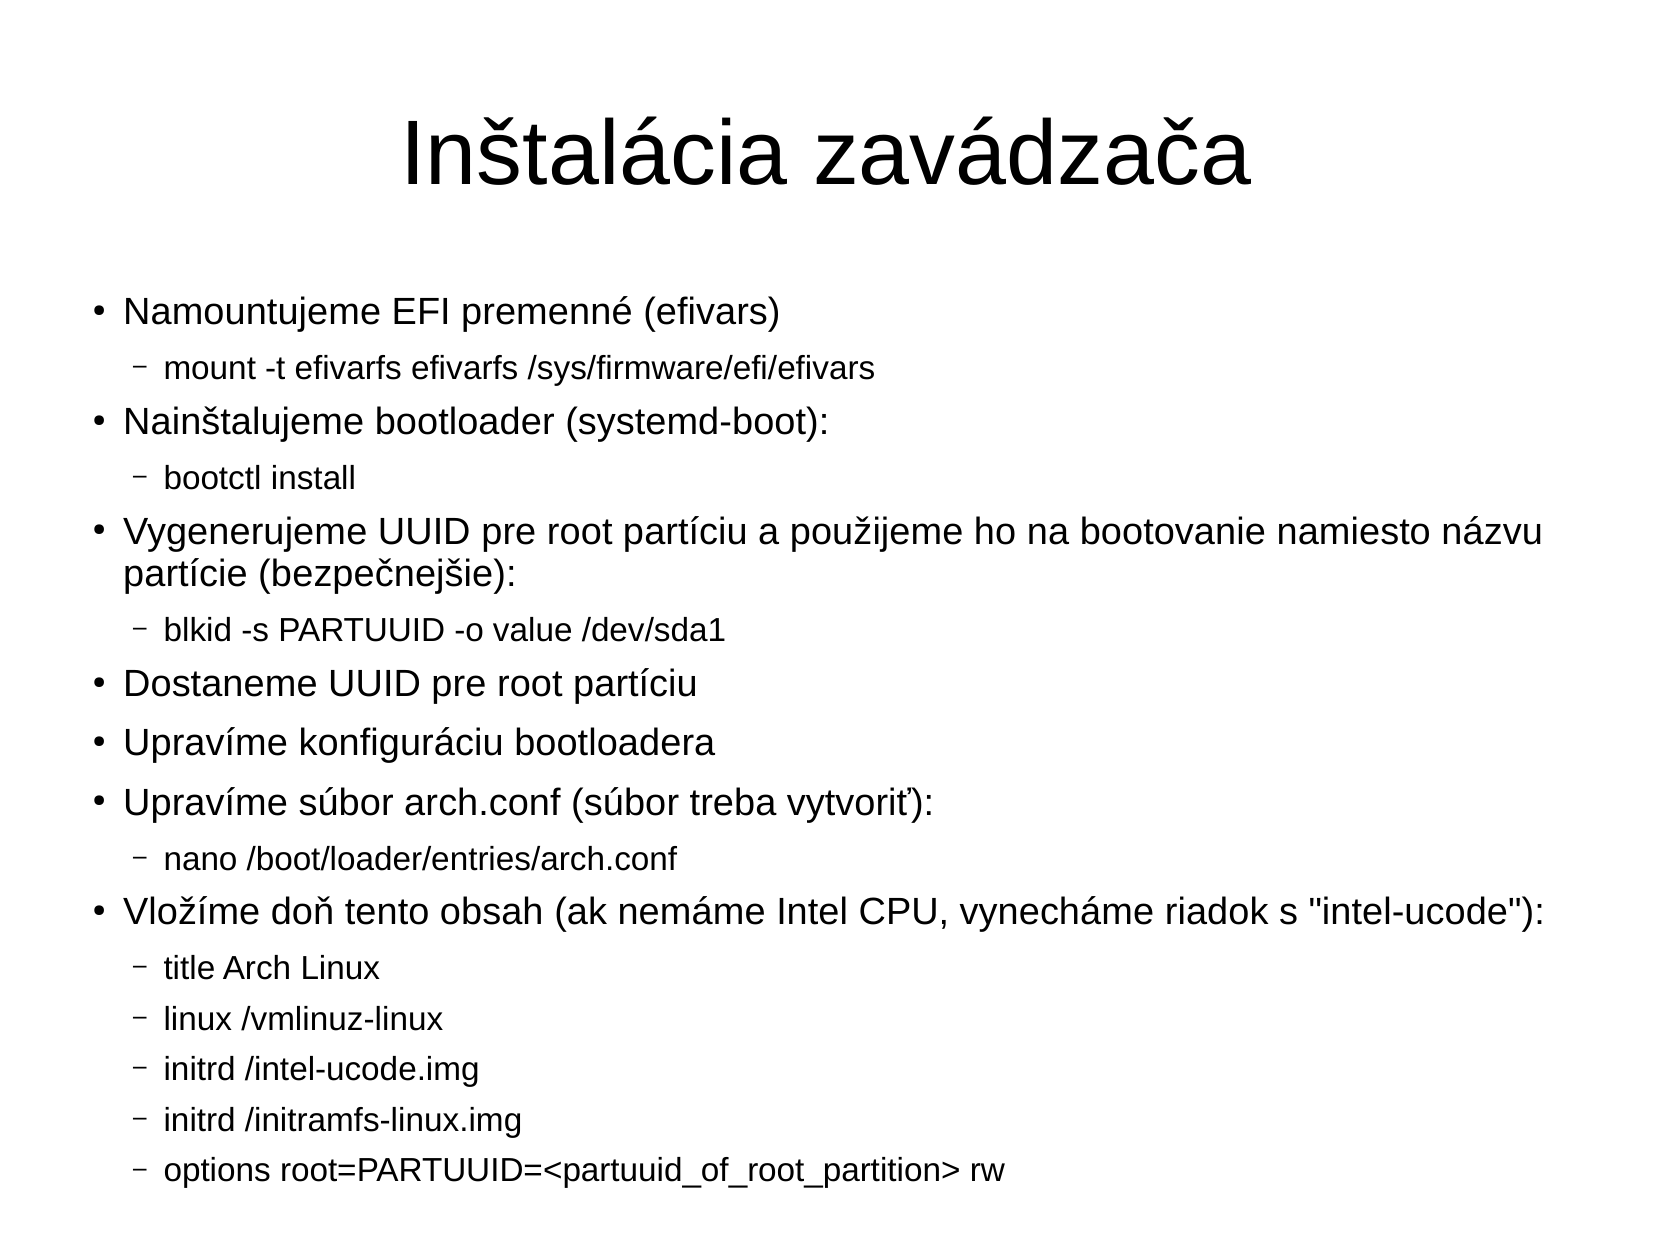

# Inštalácia zavádzača
Namountujeme EFI premenné (efivars)
mount -t efivarfs efivarfs /sys/firmware/efi/efivars
Nainštalujeme bootloader (systemd-boot):
bootctl install
Vygenerujeme UUID pre root partíciu a použijeme ho na bootovanie namiesto názvu partície (bezpečnejšie):
blkid -s PARTUUID -o value /dev/sda1
Dostaneme UUID pre root partíciu
Upravíme konfiguráciu bootloadera
Upravíme súbor arch.conf (súbor treba vytvoriť):
nano /boot/loader/entries/arch.conf
Vložíme doň tento obsah (ak nemáme Intel CPU, vynecháme riadok s "intel-ucode"):
title Arch Linux
linux /vmlinuz-linux
initrd /intel-ucode.img
initrd /initramfs-linux.img
options root=PARTUUID=<partuuid_of_root_partition> rw